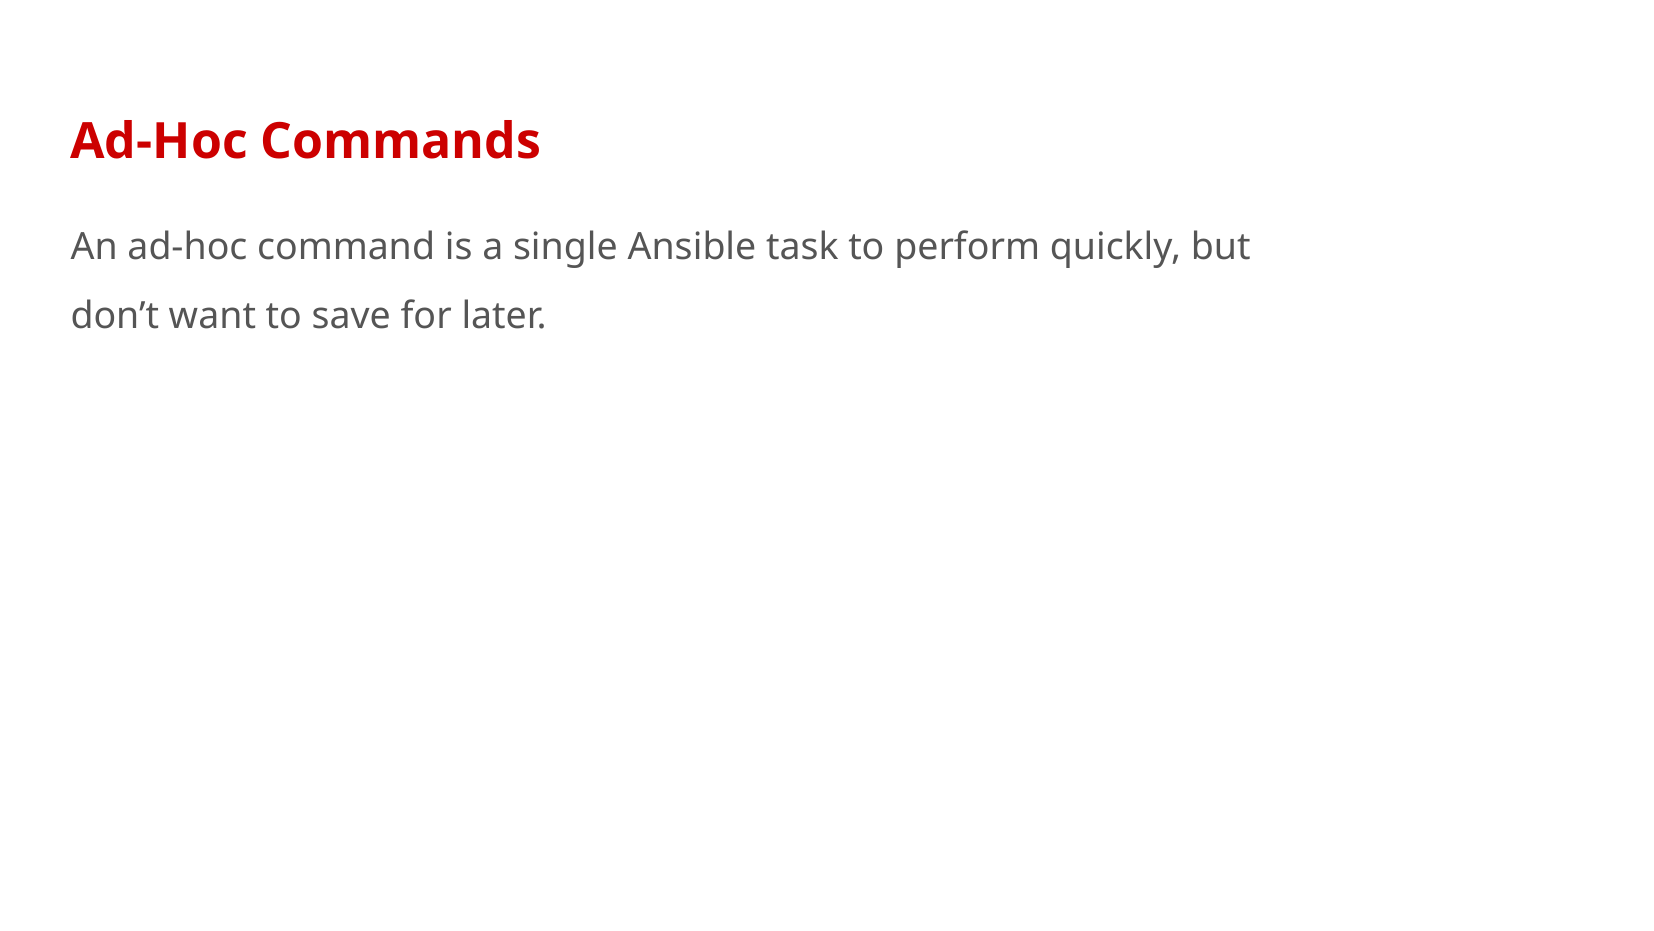

Ad-Hoc Commands
An ad-hoc command is a single Ansible task to perform quickly, but
don’t want to save for later.